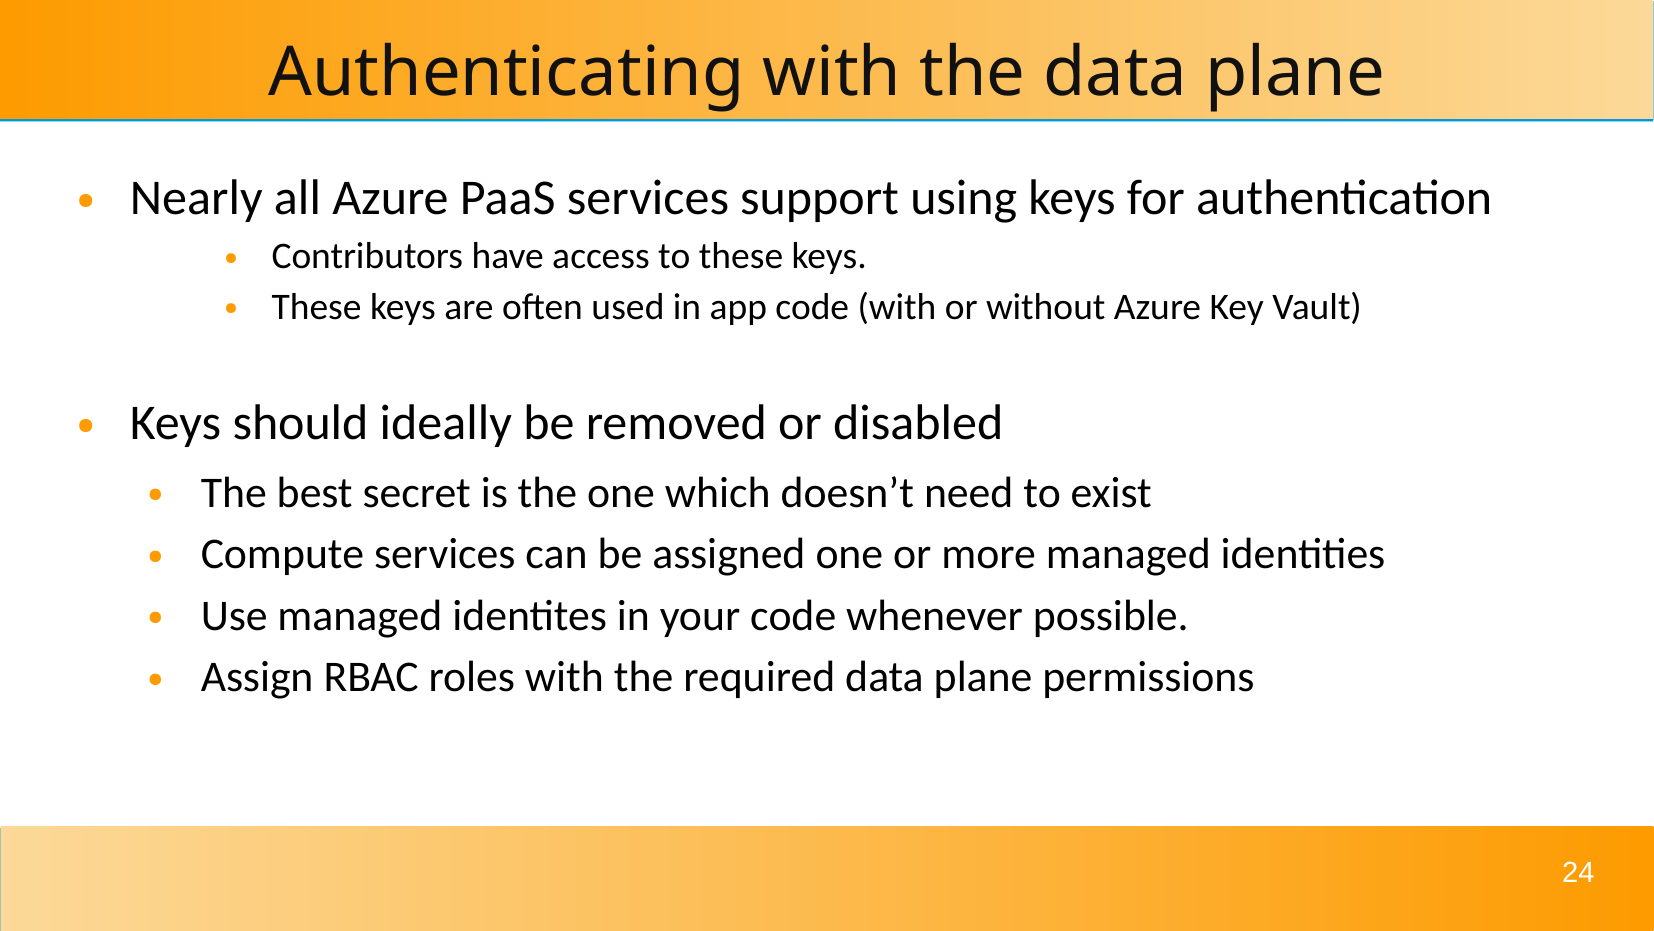

# Authenticating with the data plane
Nearly all Azure PaaS services support using keys for authentication
Contributors have access to these keys.
These keys are often used in app code (with or without Azure Key Vault)
Keys should ideally be removed or disabled
The best secret is the one which doesn’t need to exist
Compute services can be assigned one or more managed identities
Use managed identites in your code whenever possible.
Assign RBAC roles with the required data plane permissions
24